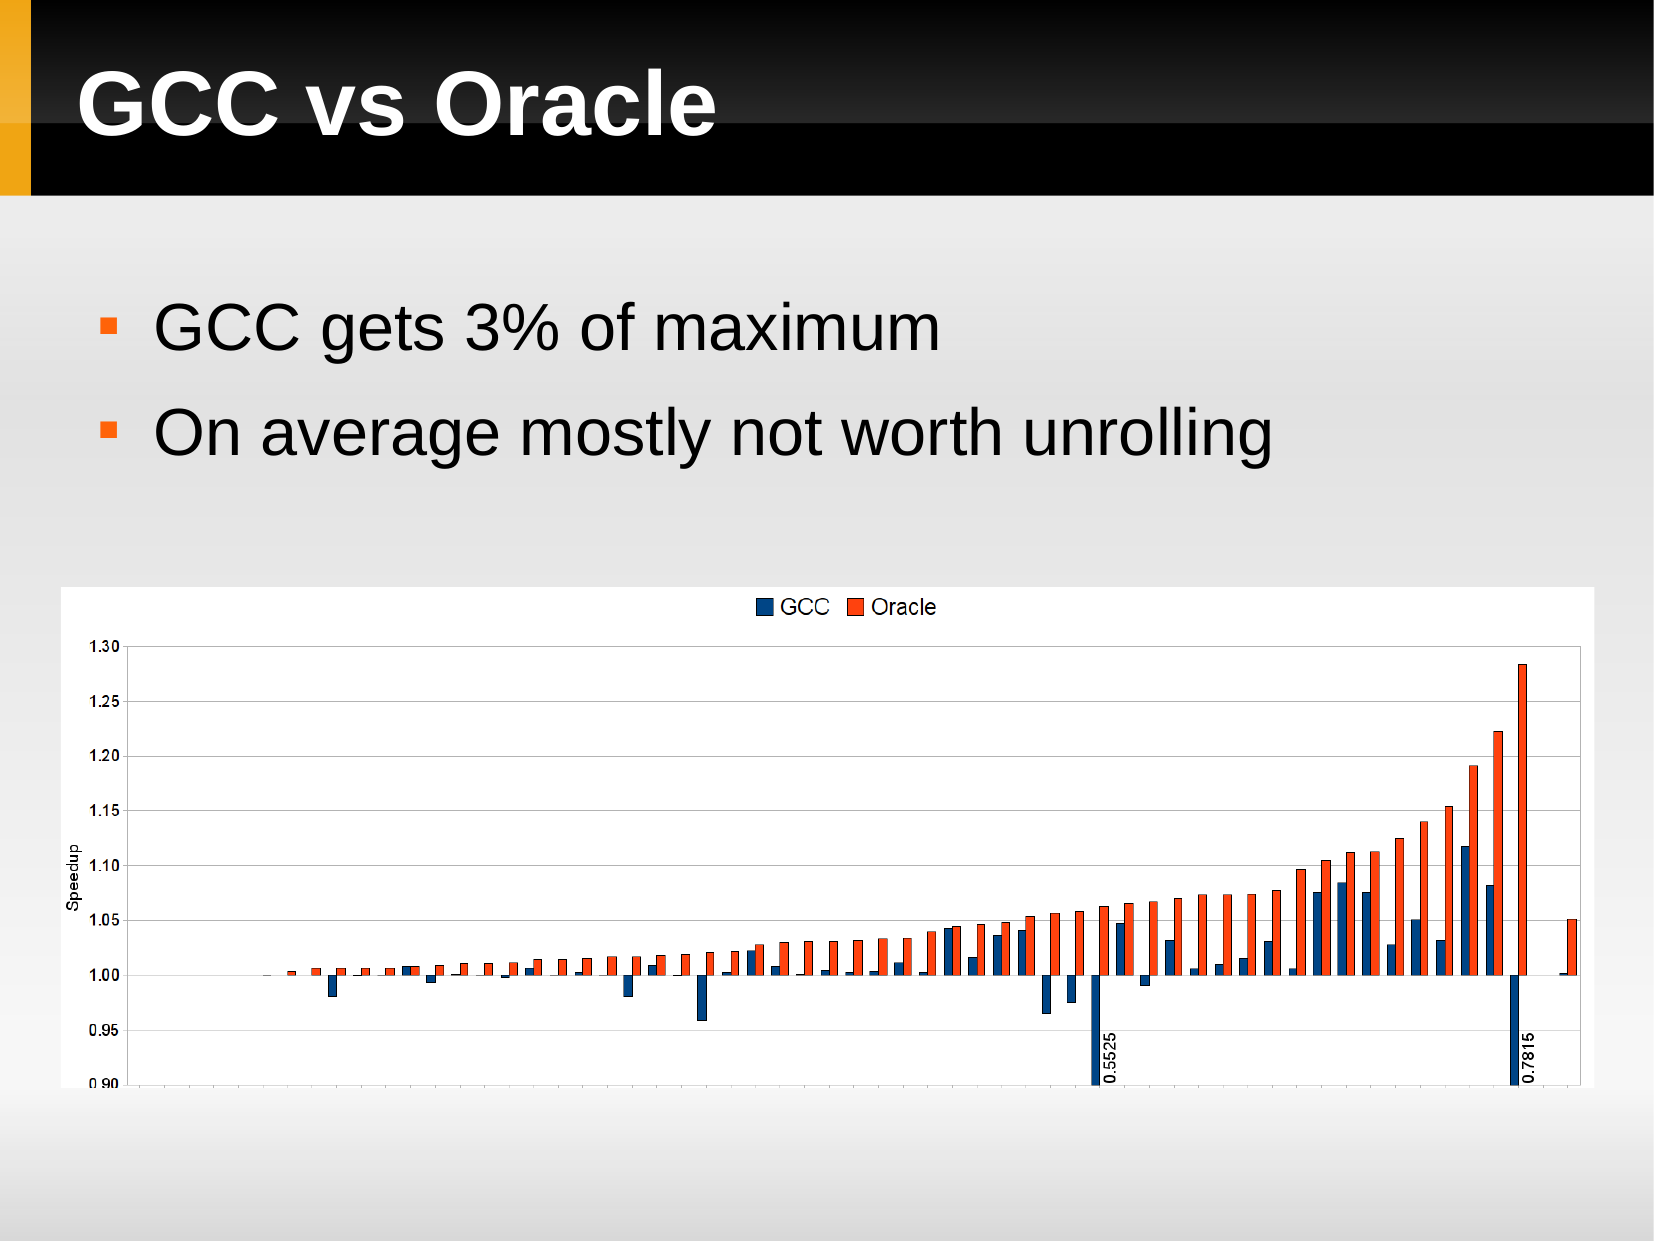

# GCC vs Oracle
GCC gets 3% of maximum
On average mostly not worth unrolling